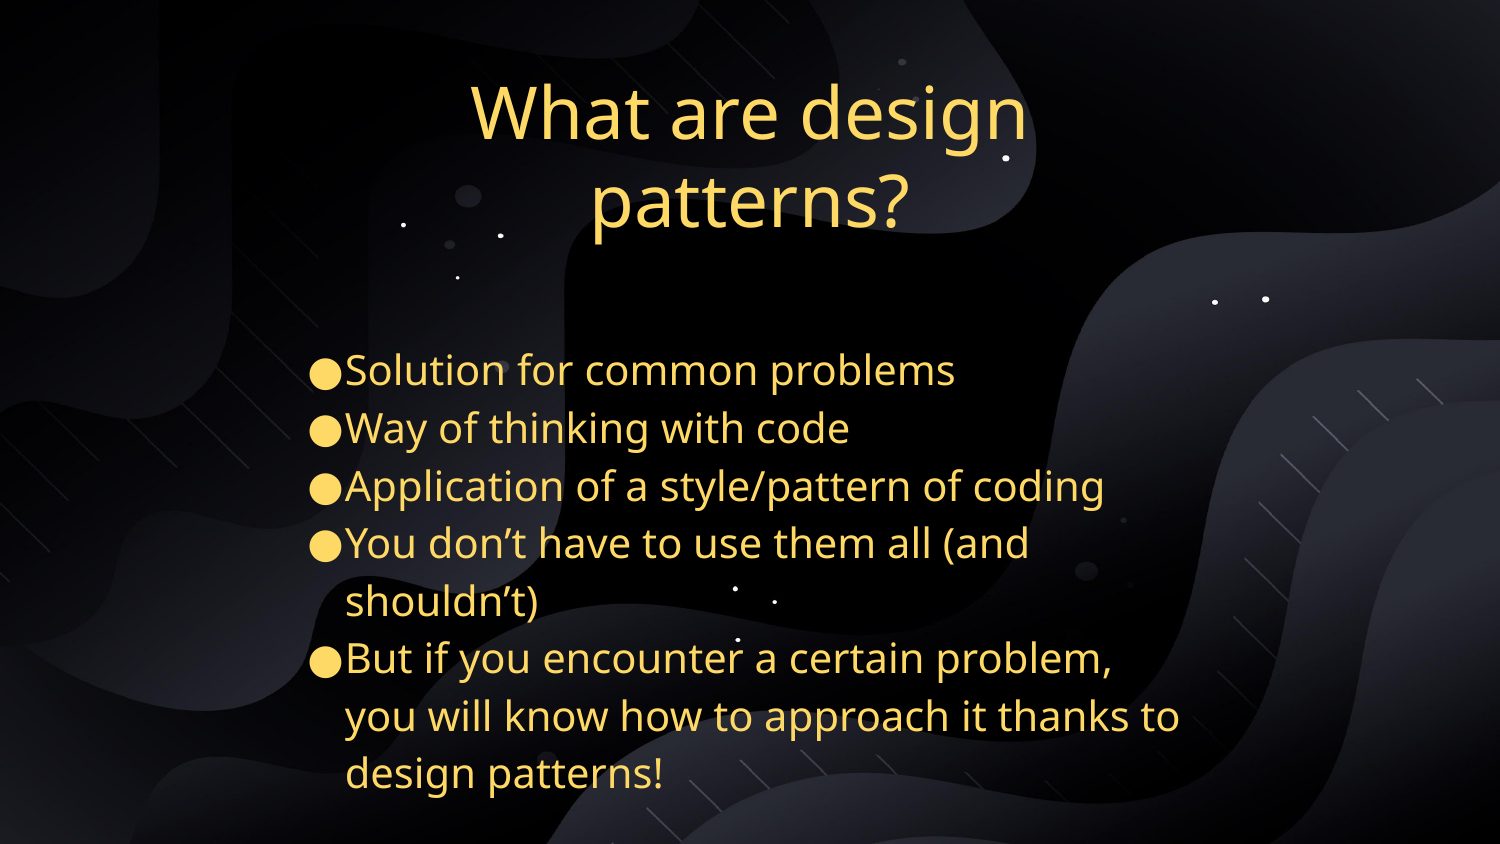

# What are design patterns?
Solution for common problems
Way of thinking with code
Application of a style/pattern of coding
You don’t have to use them all (and shouldn’t)
But if you encounter a certain problem, you will know how to approach it thanks to design patterns!